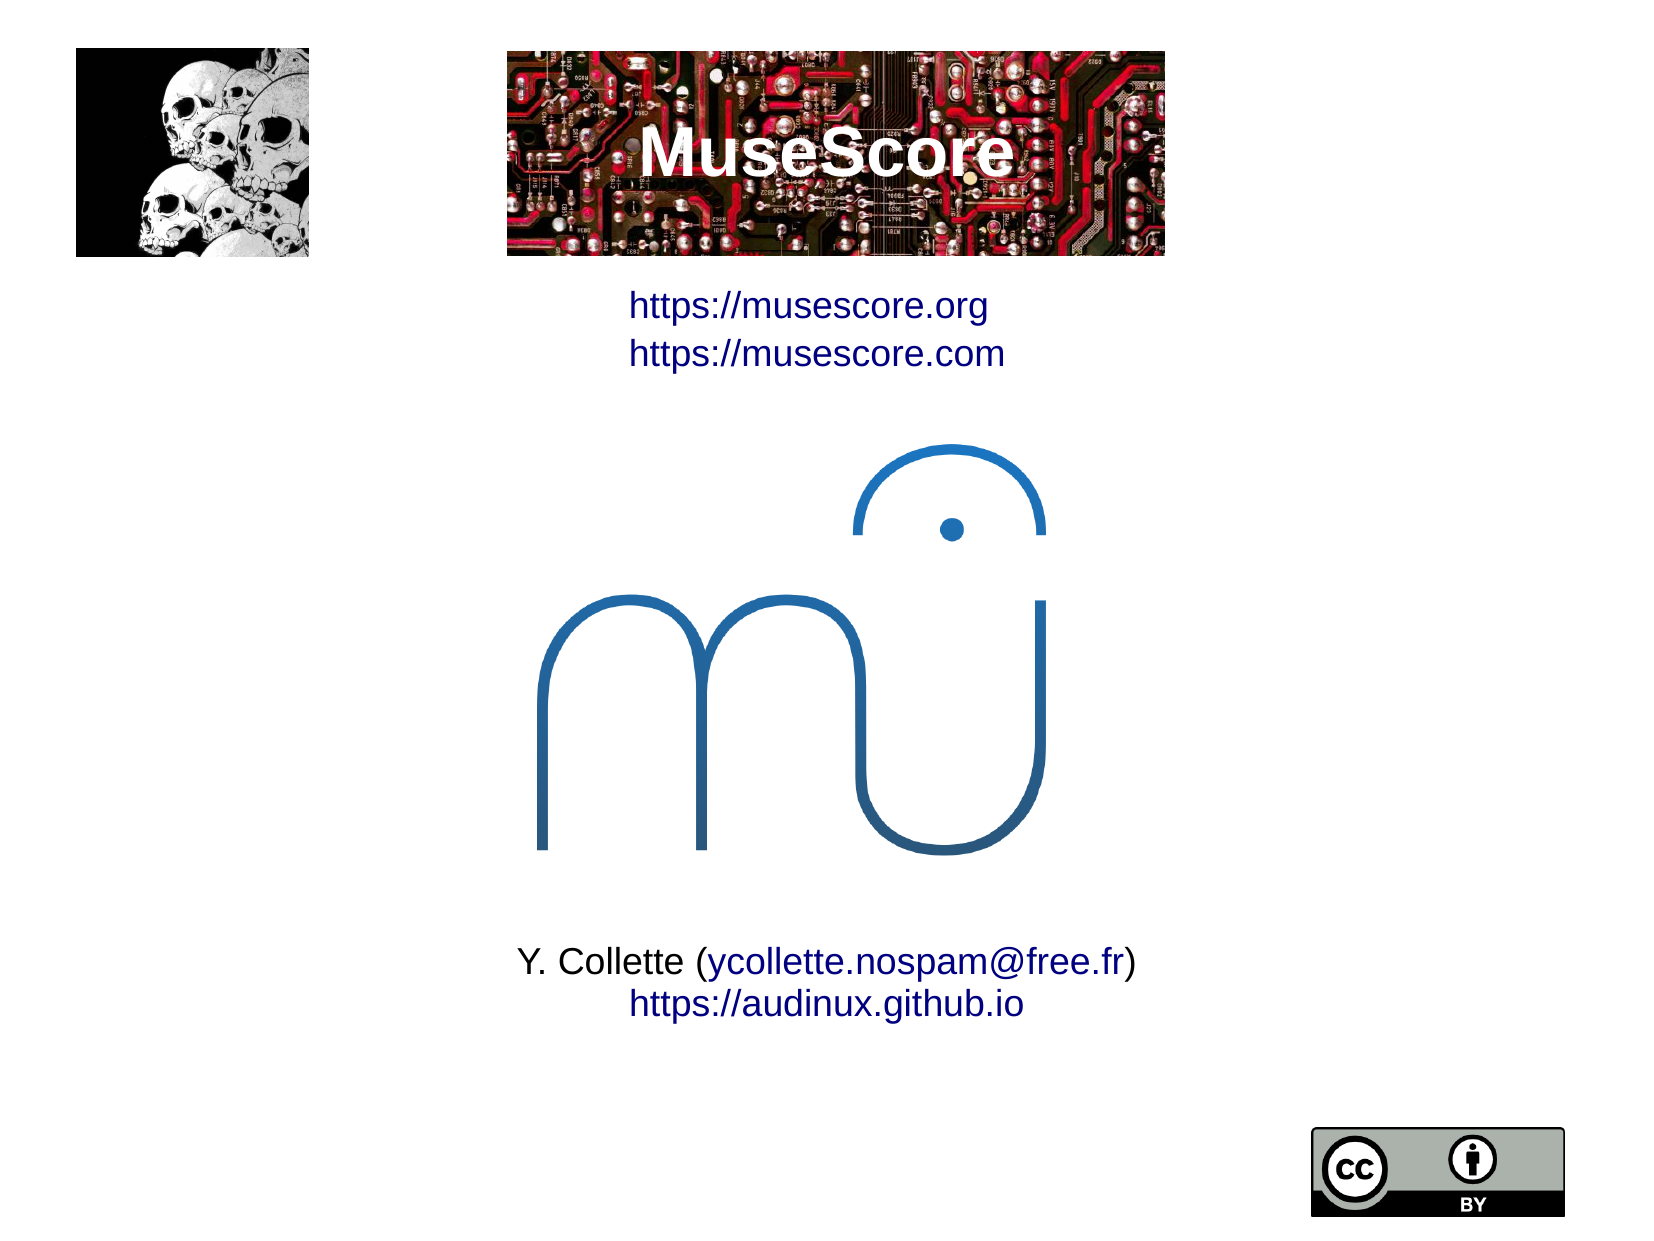

MuseScore
https://musescore.org
https://musescore.com
Y. Collette (ycollette.nospam@free.fr)
https://audinux.github.io